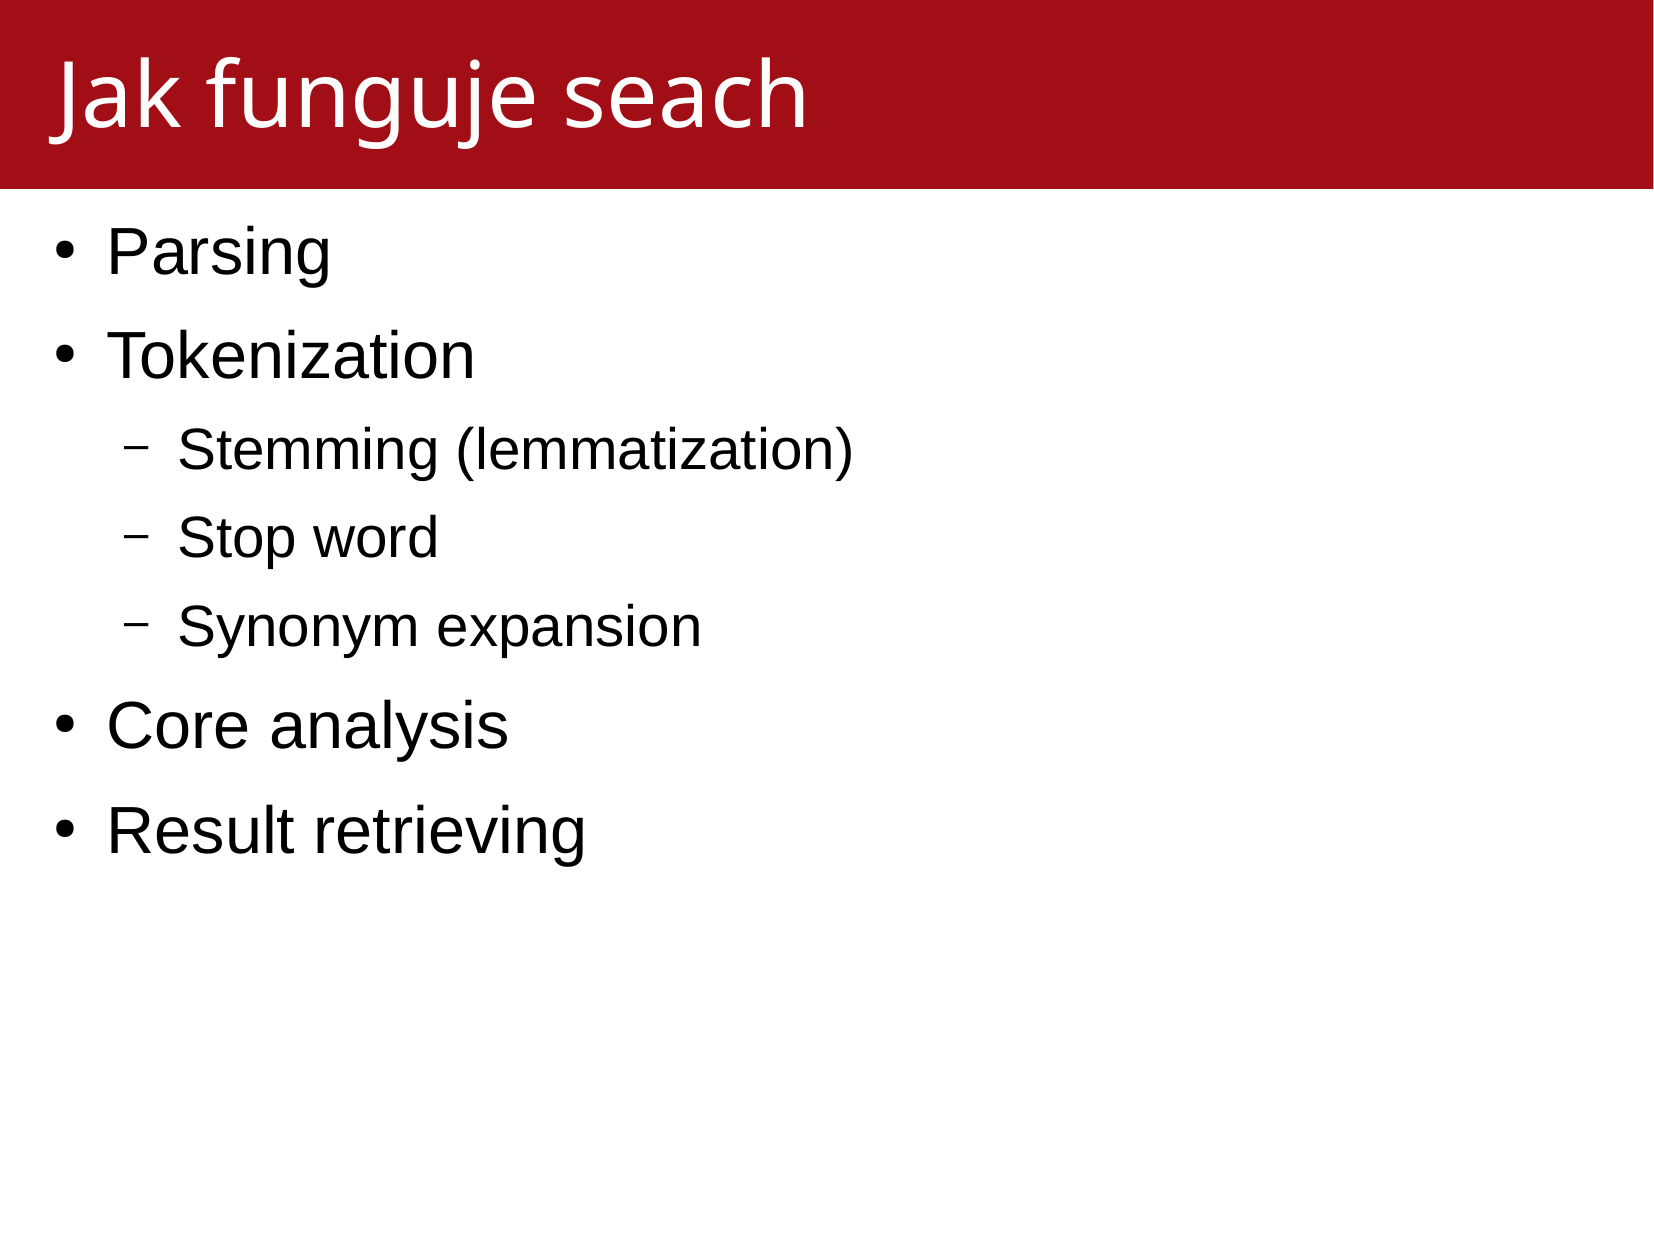

# Jak funguje seach
Parsing
Tokenization
Stemming (lemmatization)
Stop word
Synonym expansion
Core analysis
Result retrieving